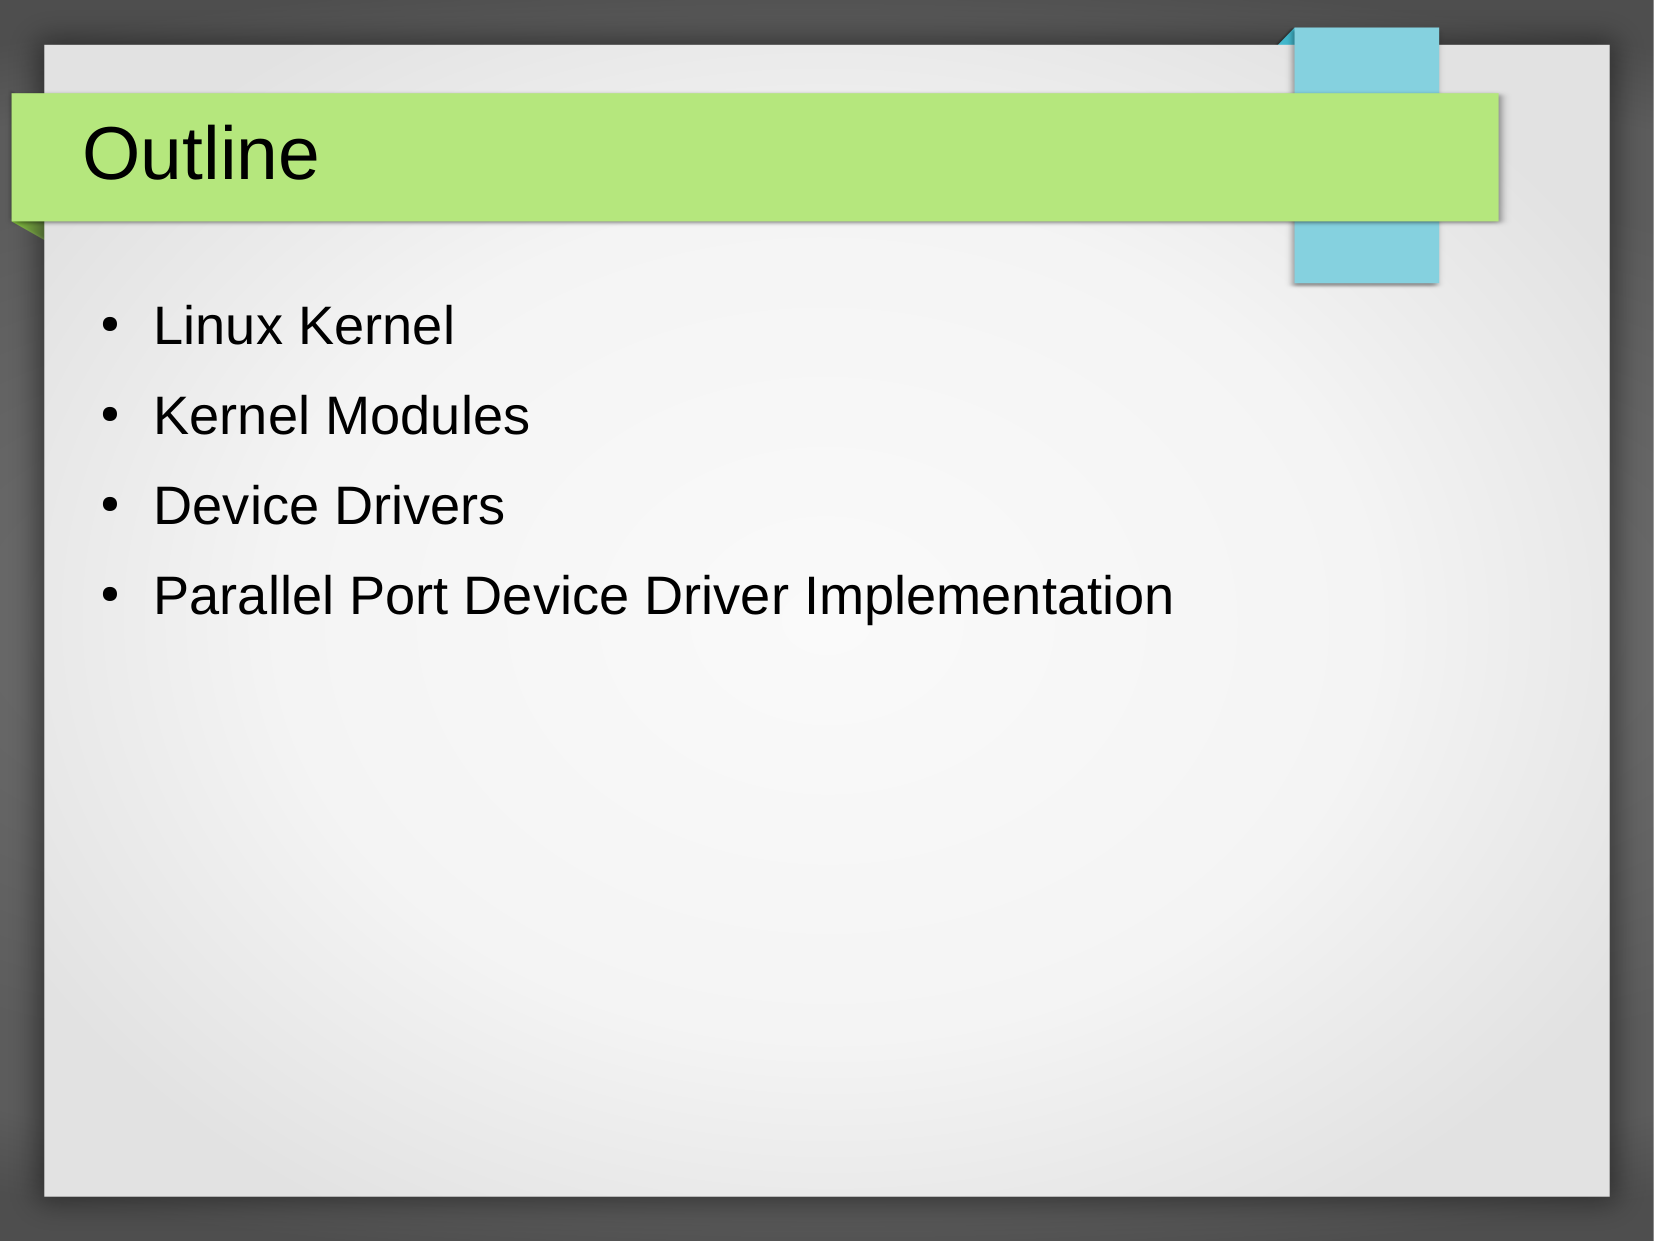

# Outline
Linux Kernel
Kernel Modules
Device Drivers
Parallel Port Device Driver Implementation